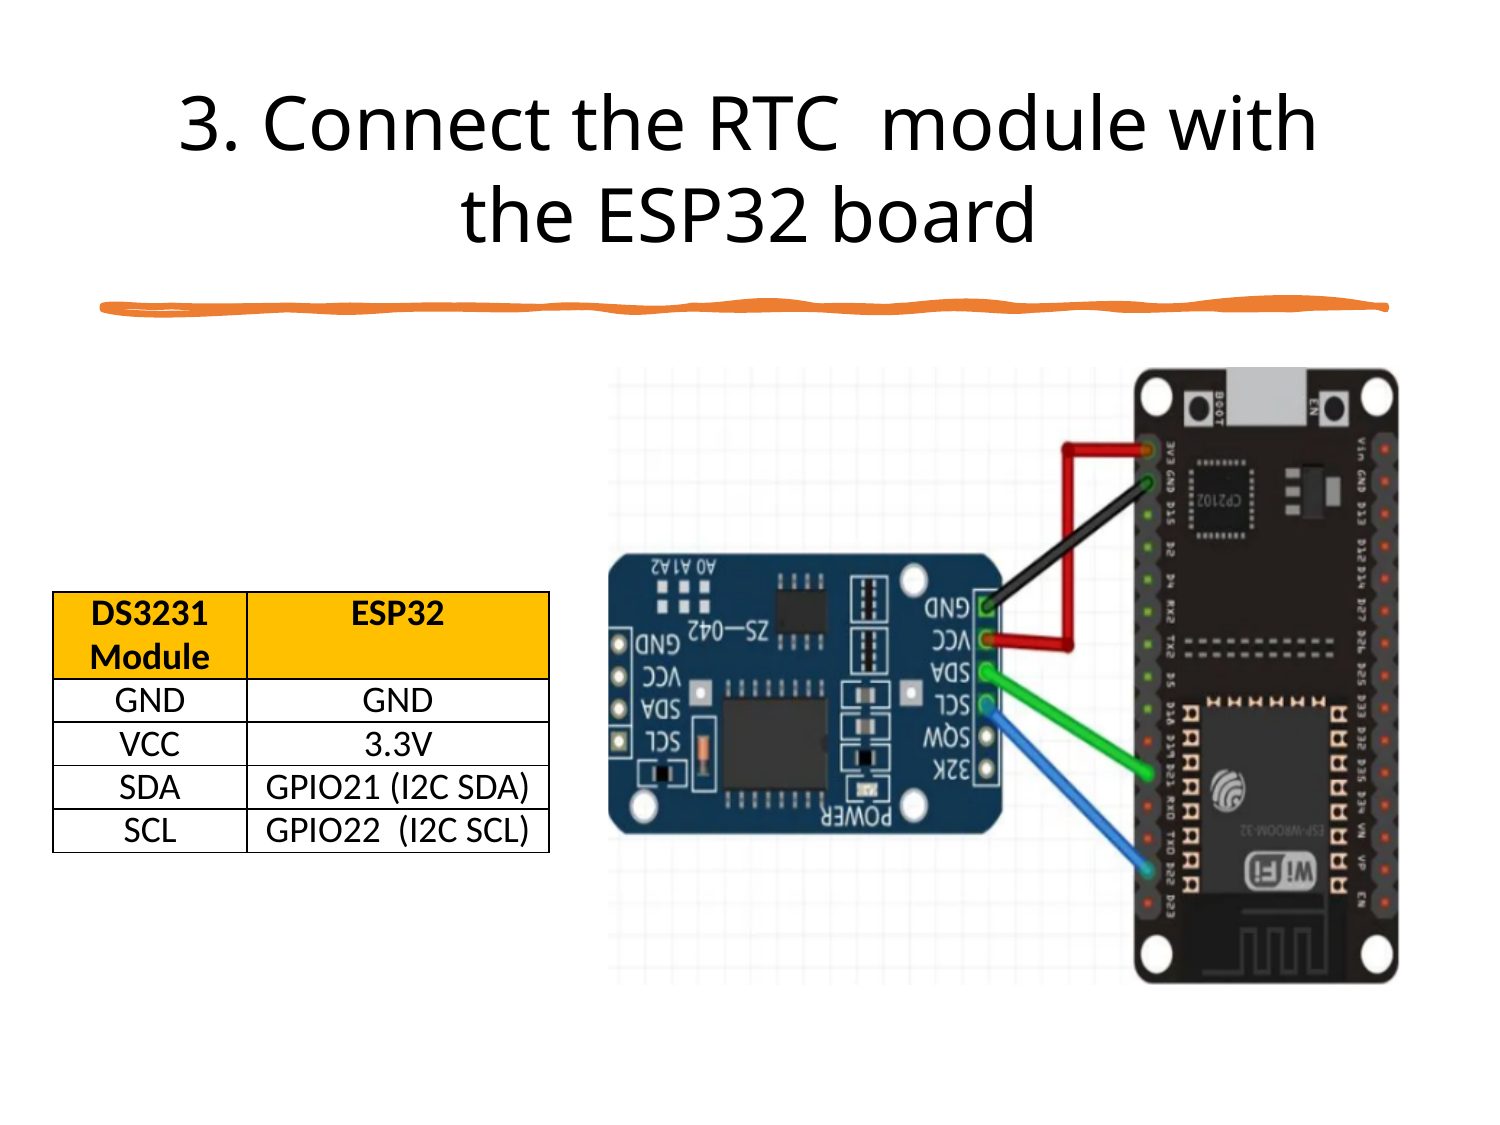

# 3. Connect the RTC module with the ESP32 board
| DS3231 Module | ESP32 |
| --- | --- |
| GND | GND |
| VCC | 3.3V |
| SDA | GPIO21 (I2C SDA) |
| SCL | GPIO22 (I2C SCL) |